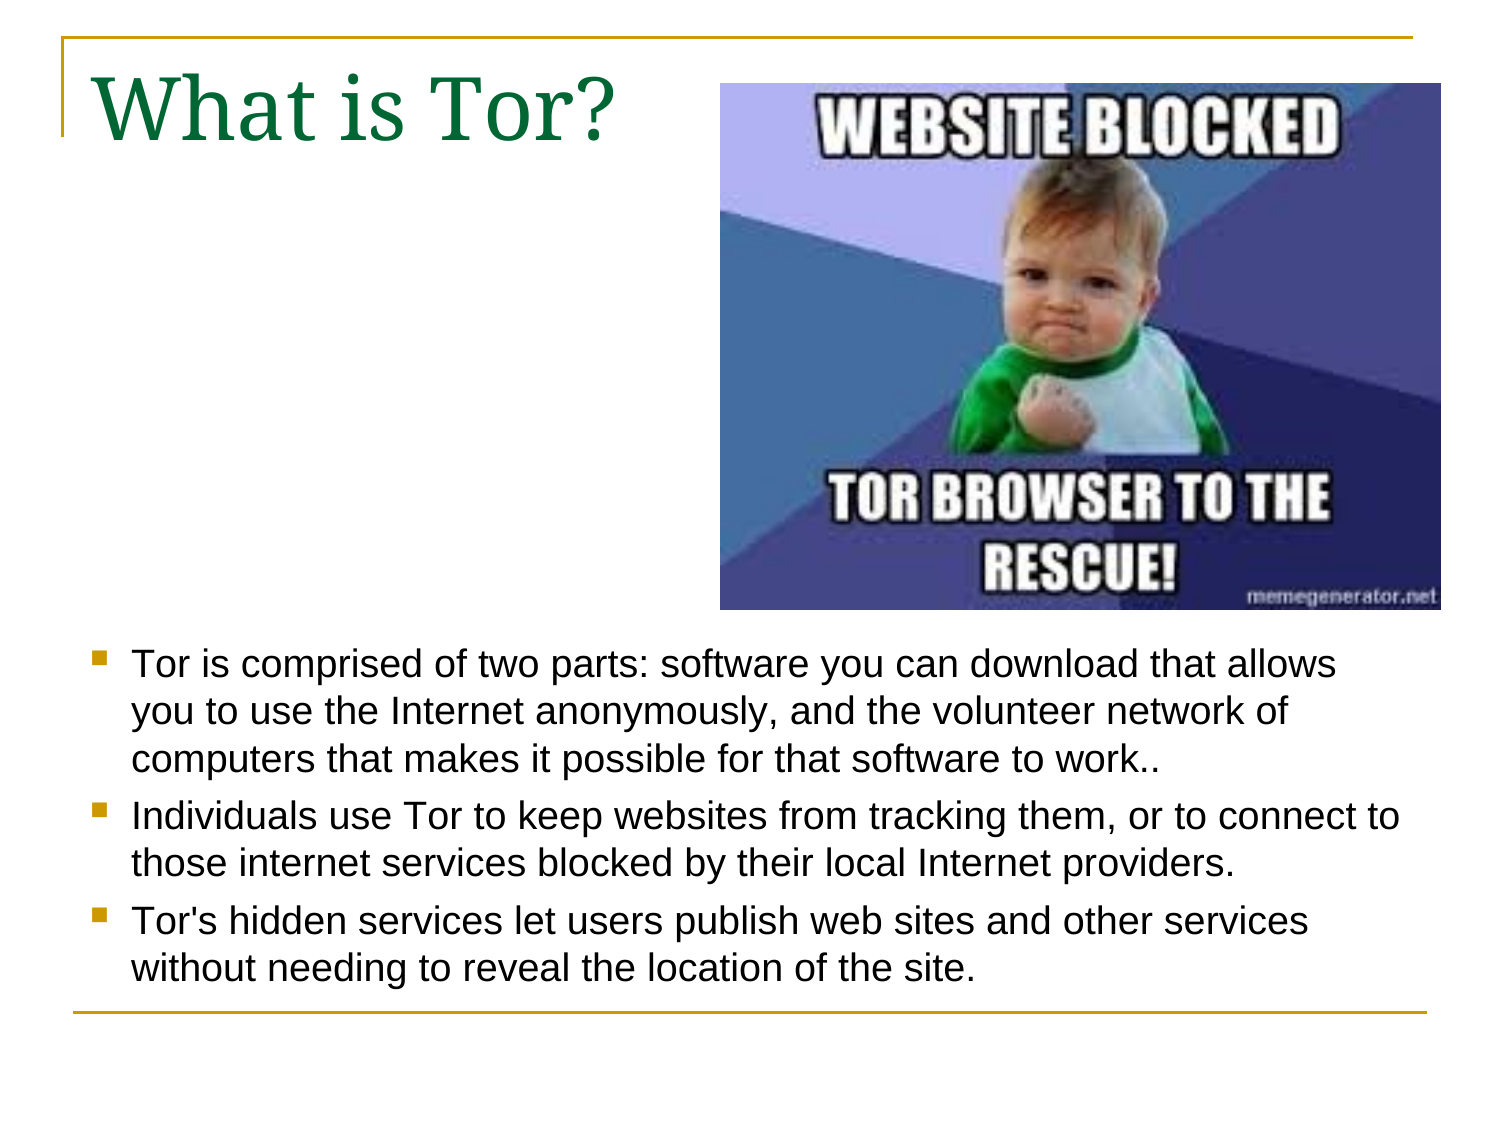

# What is Tor?
Tor is comprised of two parts: software you can download that allows you to use the Internet anonymously, and the volunteer network of computers that makes it possible for that software to work..
Individuals use Tor to keep websites from tracking them, or to connect to those internet services blocked by their local Internet providers.
Tor's hidden services let users publish web sites and other services without needing to reveal the location of the site.